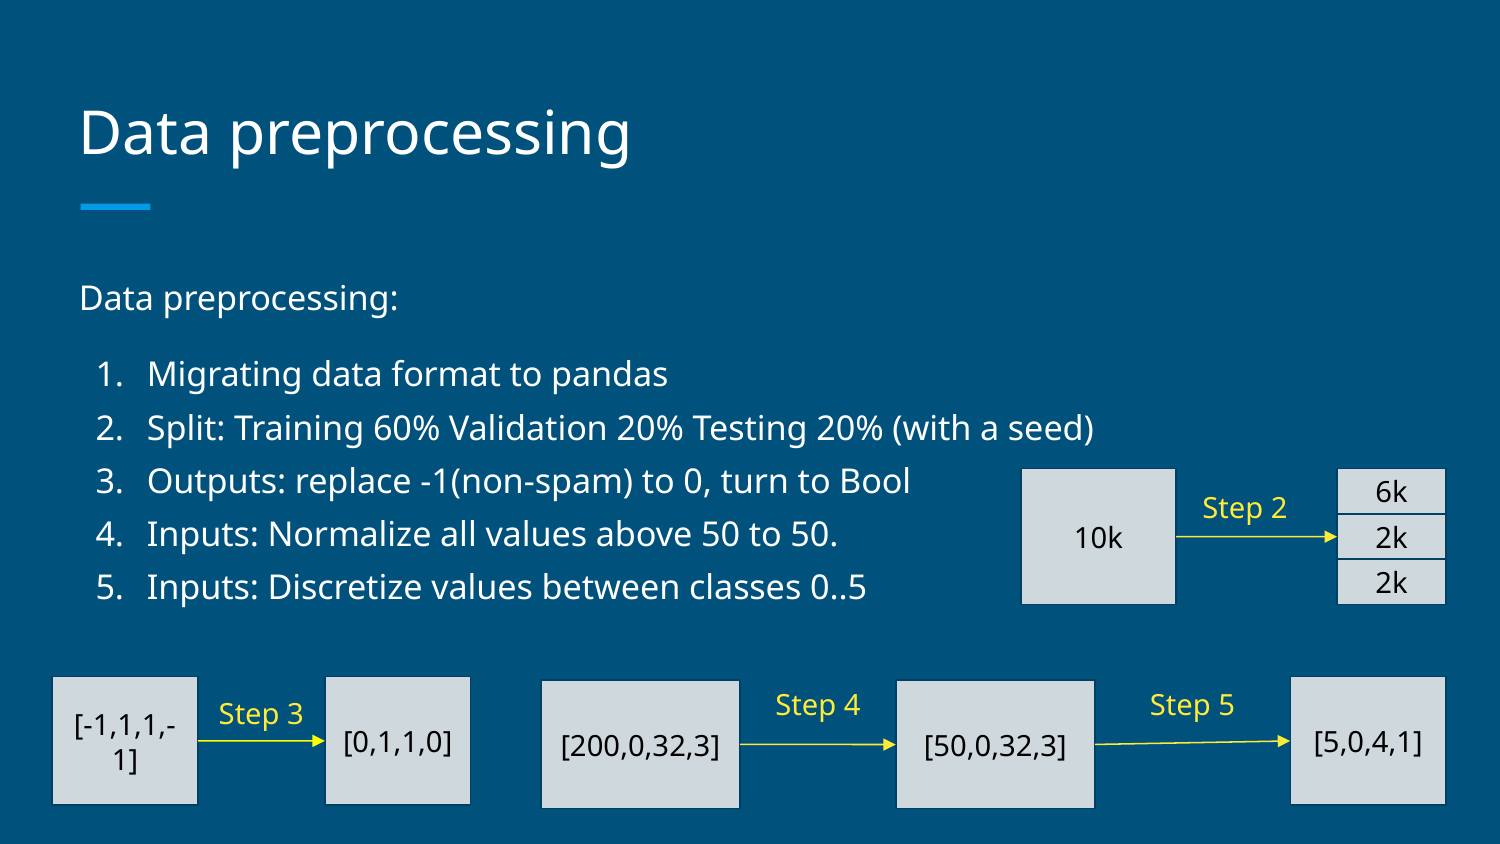

# Data preprocessing
Data preprocessing:
Migrating data format to pandas
Split: Training 60% Validation 20% Testing 20% (with a seed)
Outputs: replace -1(non-spam) to 0, turn to Bool
Inputs: Normalize all values above 50 to 50.
Inputs: Discretize values between classes 0..5
10k
6k
Step 2
2k
2k
Step 4
Step 5
[-1,1,1,-1]
[0,1,1,0]
[5,0,4,1]
[200,0,32,3]
[50,0,32,3]
Step 3